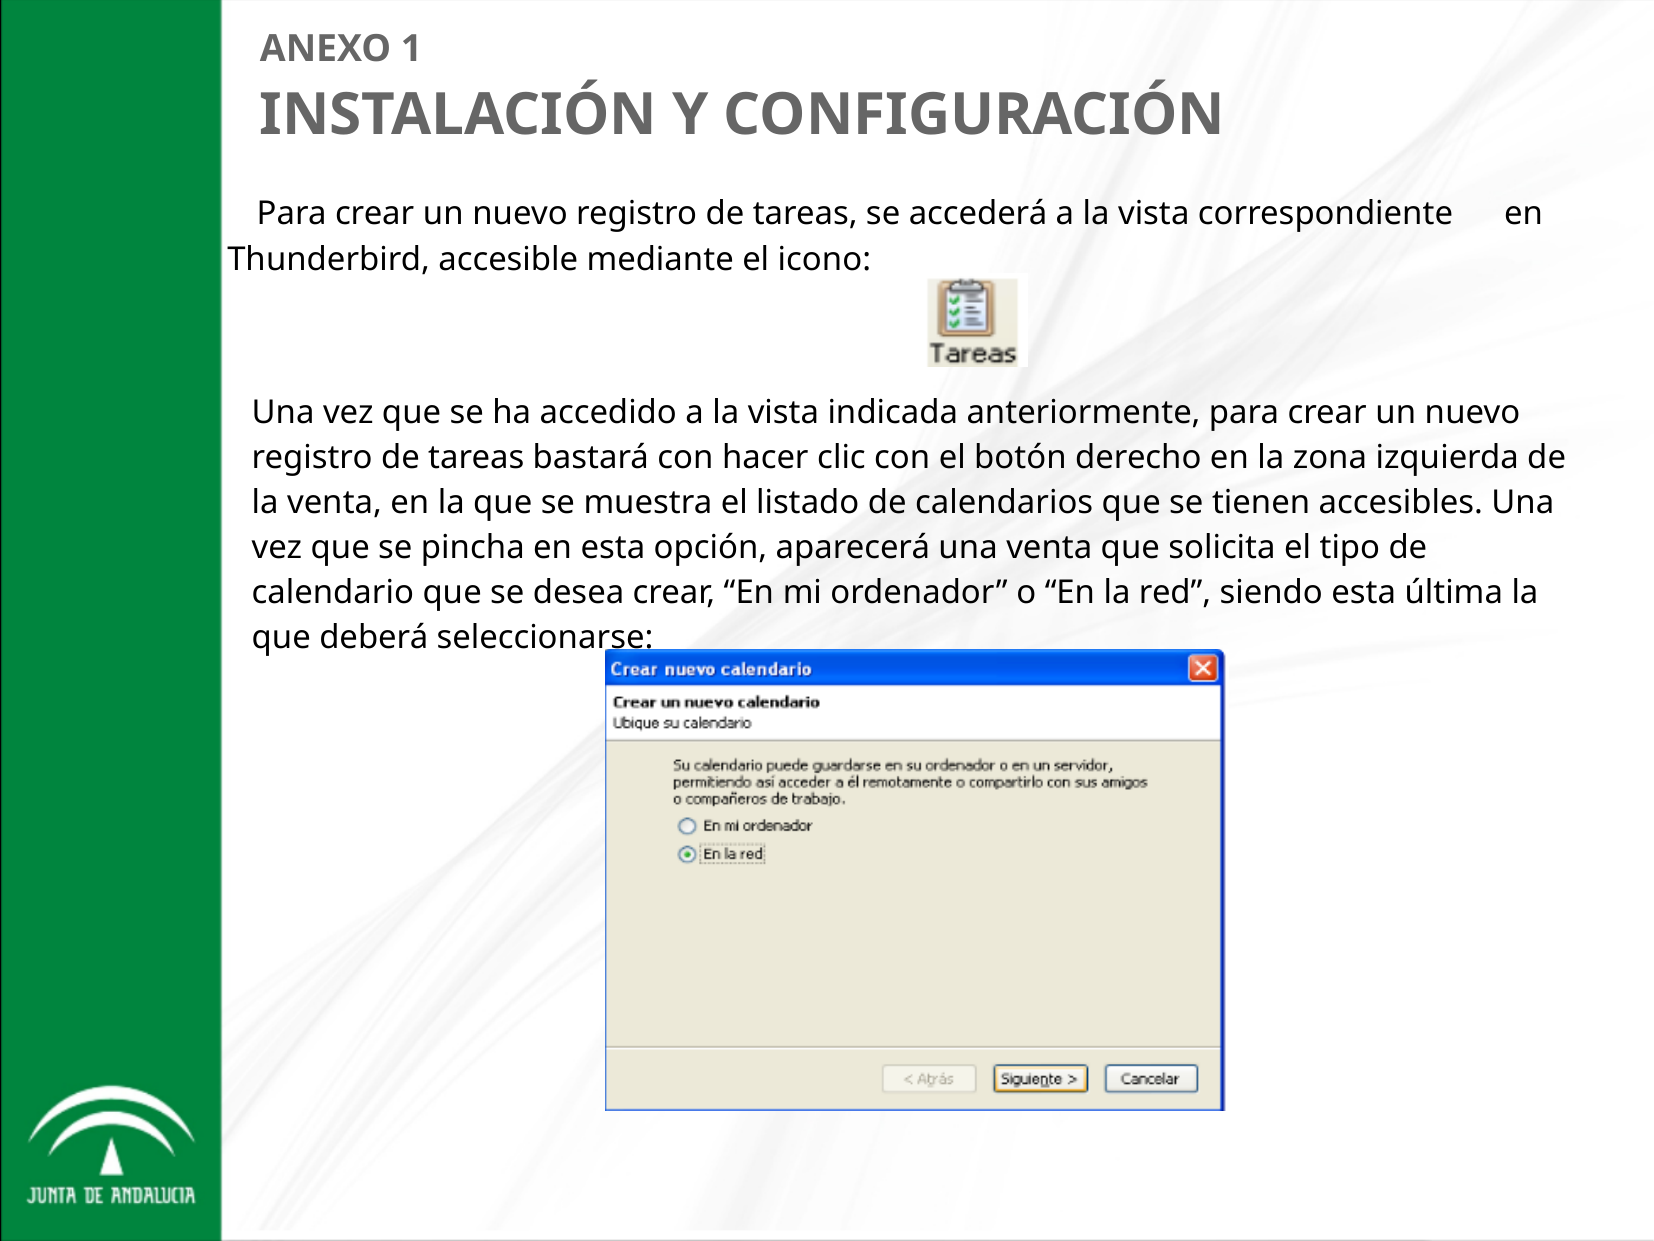

ANEXO 1
INSTALACIÓN Y CONFIGURACIÓN
 Para crear un nuevo registro de tareas, se accederá a la vista correspondiente en Thunderbird, accesible mediante el icono:
#
Una vez que se ha accedido a la vista indicada anteriormente, para crear un nuevo registro de tareas bastará con hacer clic con el botón derecho en la zona izquierda de la venta, en la que se muestra el listado de calendarios que se tienen accesibles. Una vez que se pincha en esta opción, aparecerá una venta que solicita el tipo de calendario que se desea crear, “En mi ordenador” o “En la red”, siendo esta última la que deberá seleccionarse: